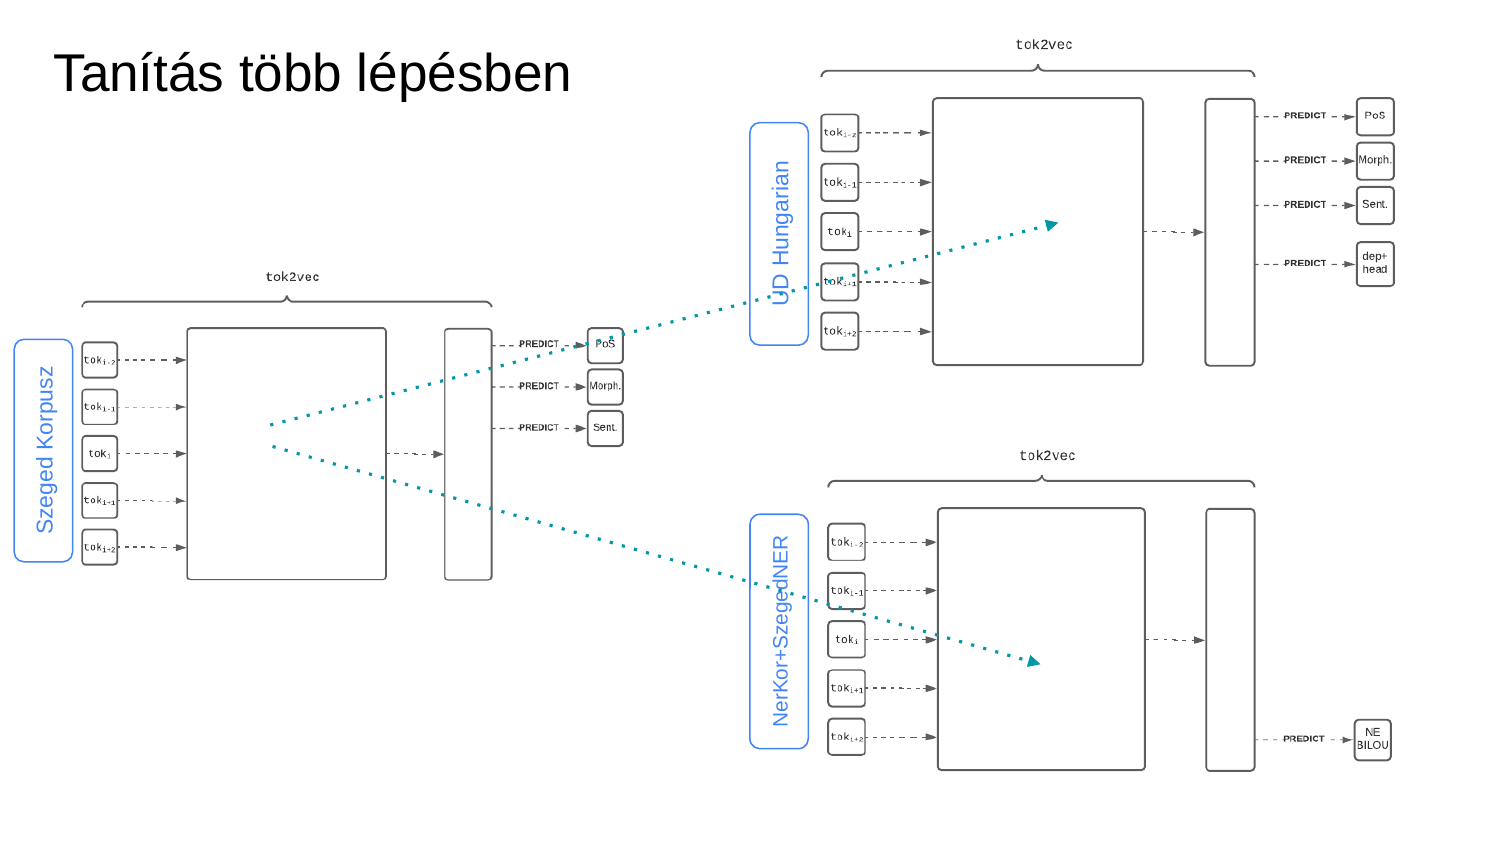

UD Hungarian
# Tanítás több lépésben
Szeged Korpusz
NerKor+SzegedNER